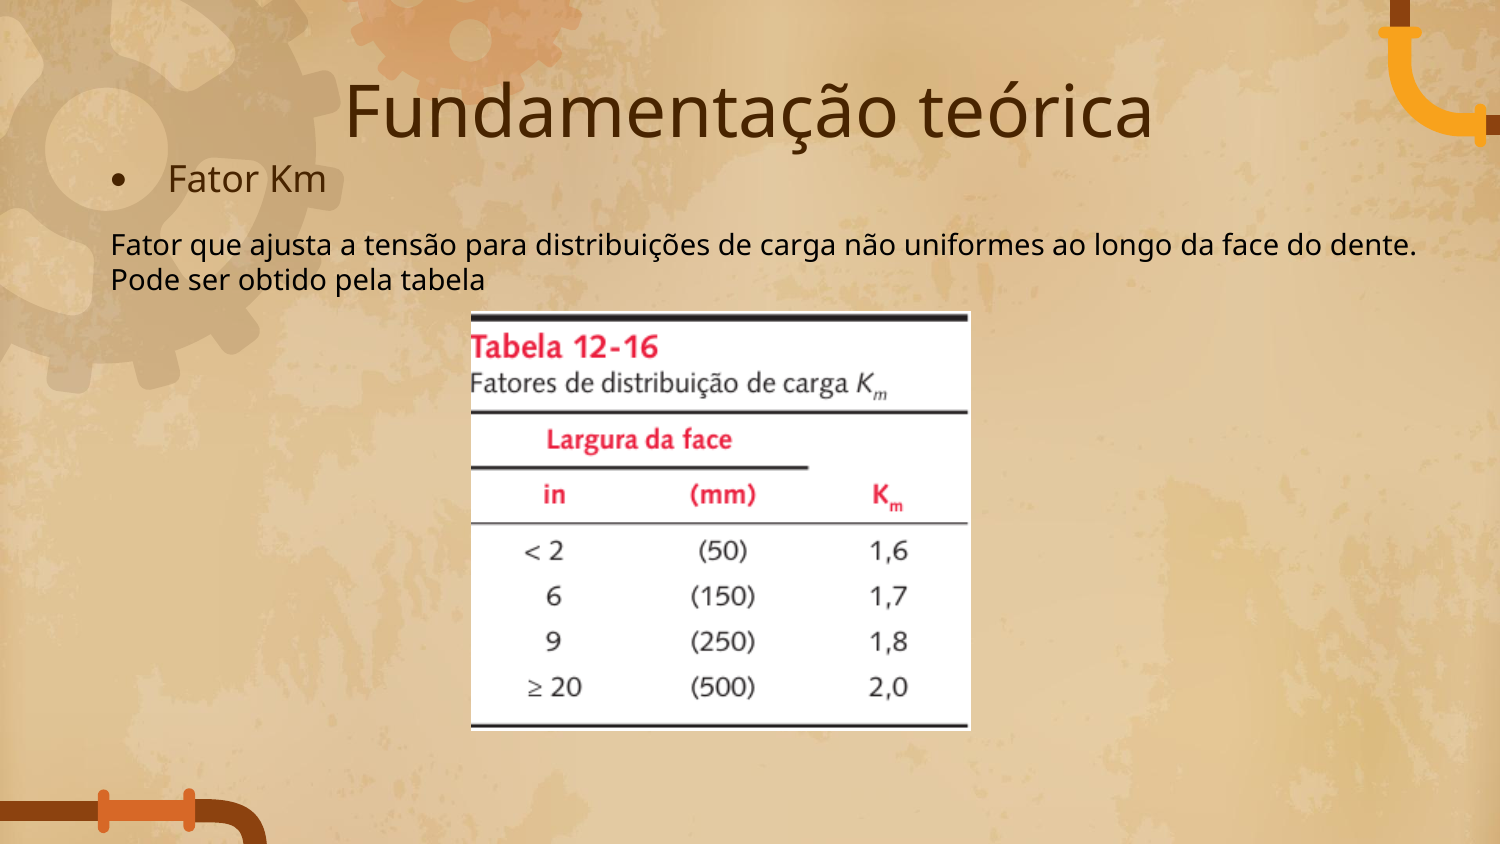

Fundamentação teórica
# Fator Km
Fator que ajusta a tensão para distribuições de carga não uniformes ao longo da face do dente. Pode ser obtido pela tabela